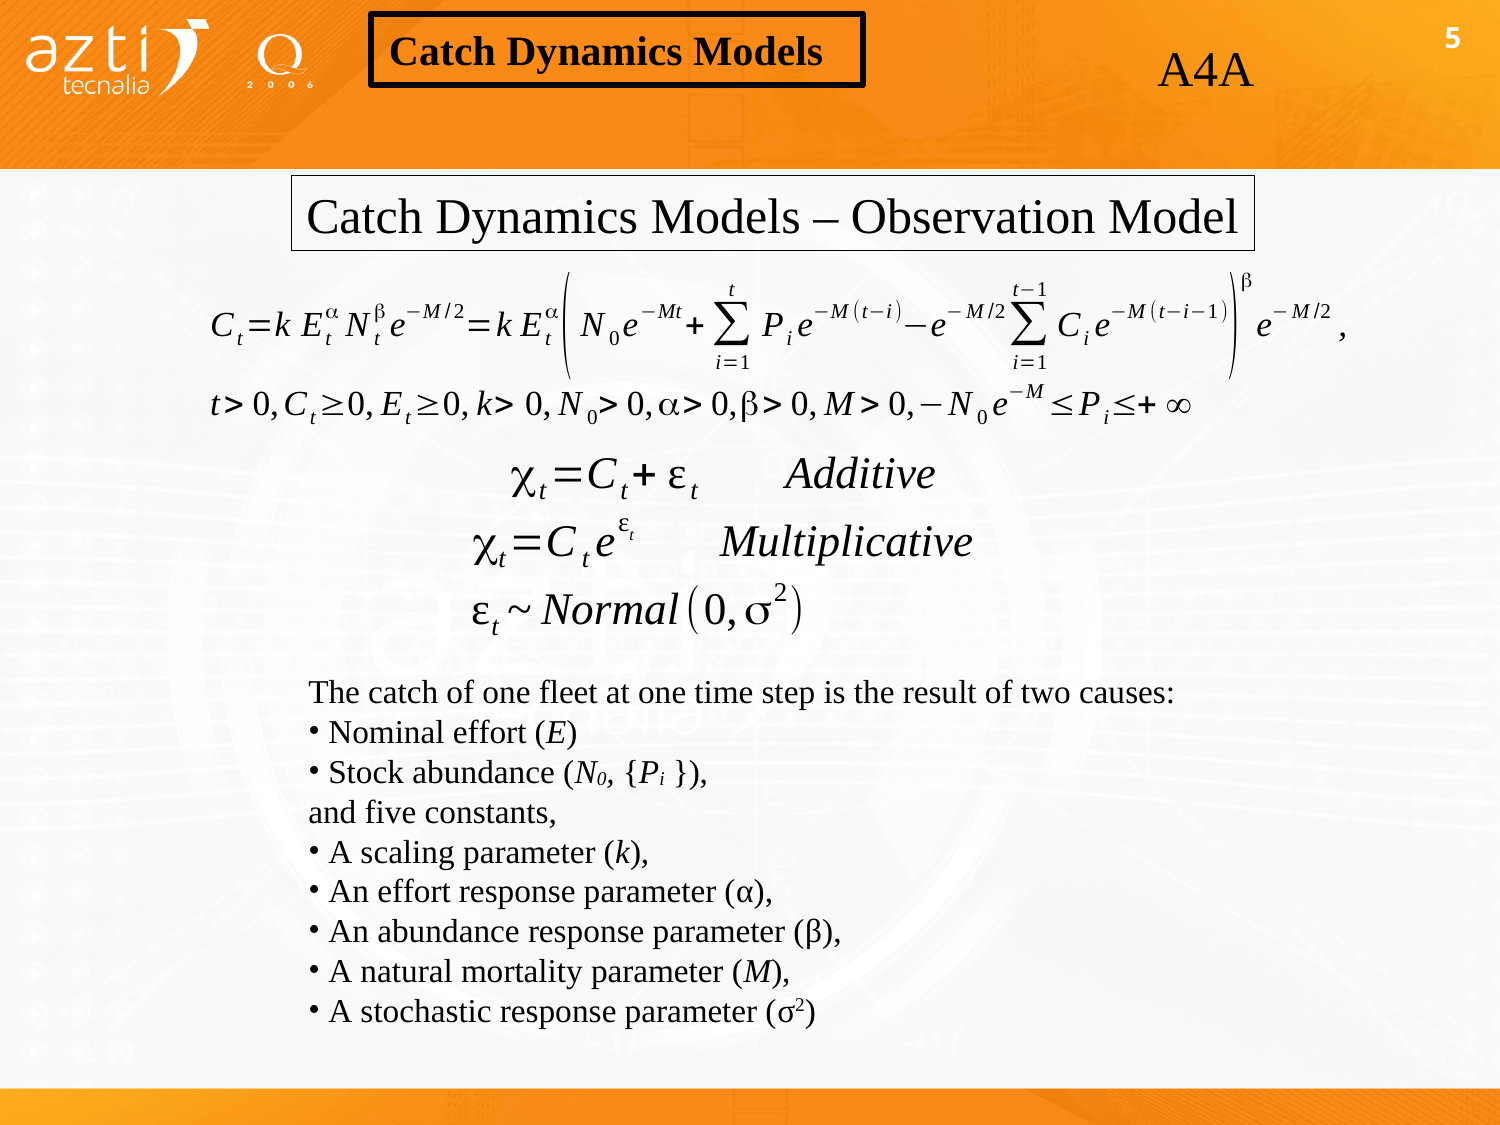

Catch Dynamics Models
A4A
Catch Dynamics Models – Observation Model
The catch of one fleet at one time step is the result of two causes:
 Nominal effort (E)
 Stock abundance (N0, {Pi }),
and five constants,
 A scaling parameter (k),
 An effort response parameter (α),
 An abundance response parameter (β),
 A natural mortality parameter (M),
 A stochastic response parameter (σ2)